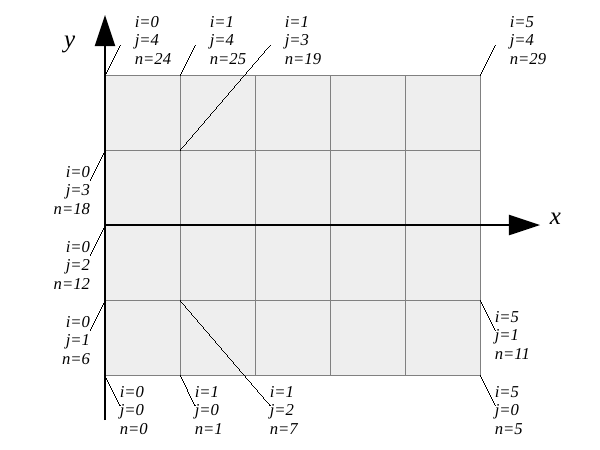

i=0
j=4
n=24
i=1
j=4
n=25
i=1
j=3
n=19
i=5
j=4
n=29
y
i=0
j=3
n=18
x
i=0
j=2
n=12
i=5
j=1
n=11
i=0
j=1
n=6
i=0
j=0
n=0
i=1
j=0
n=1
i=1
j=2
n=7
i=5
j=0
n=5